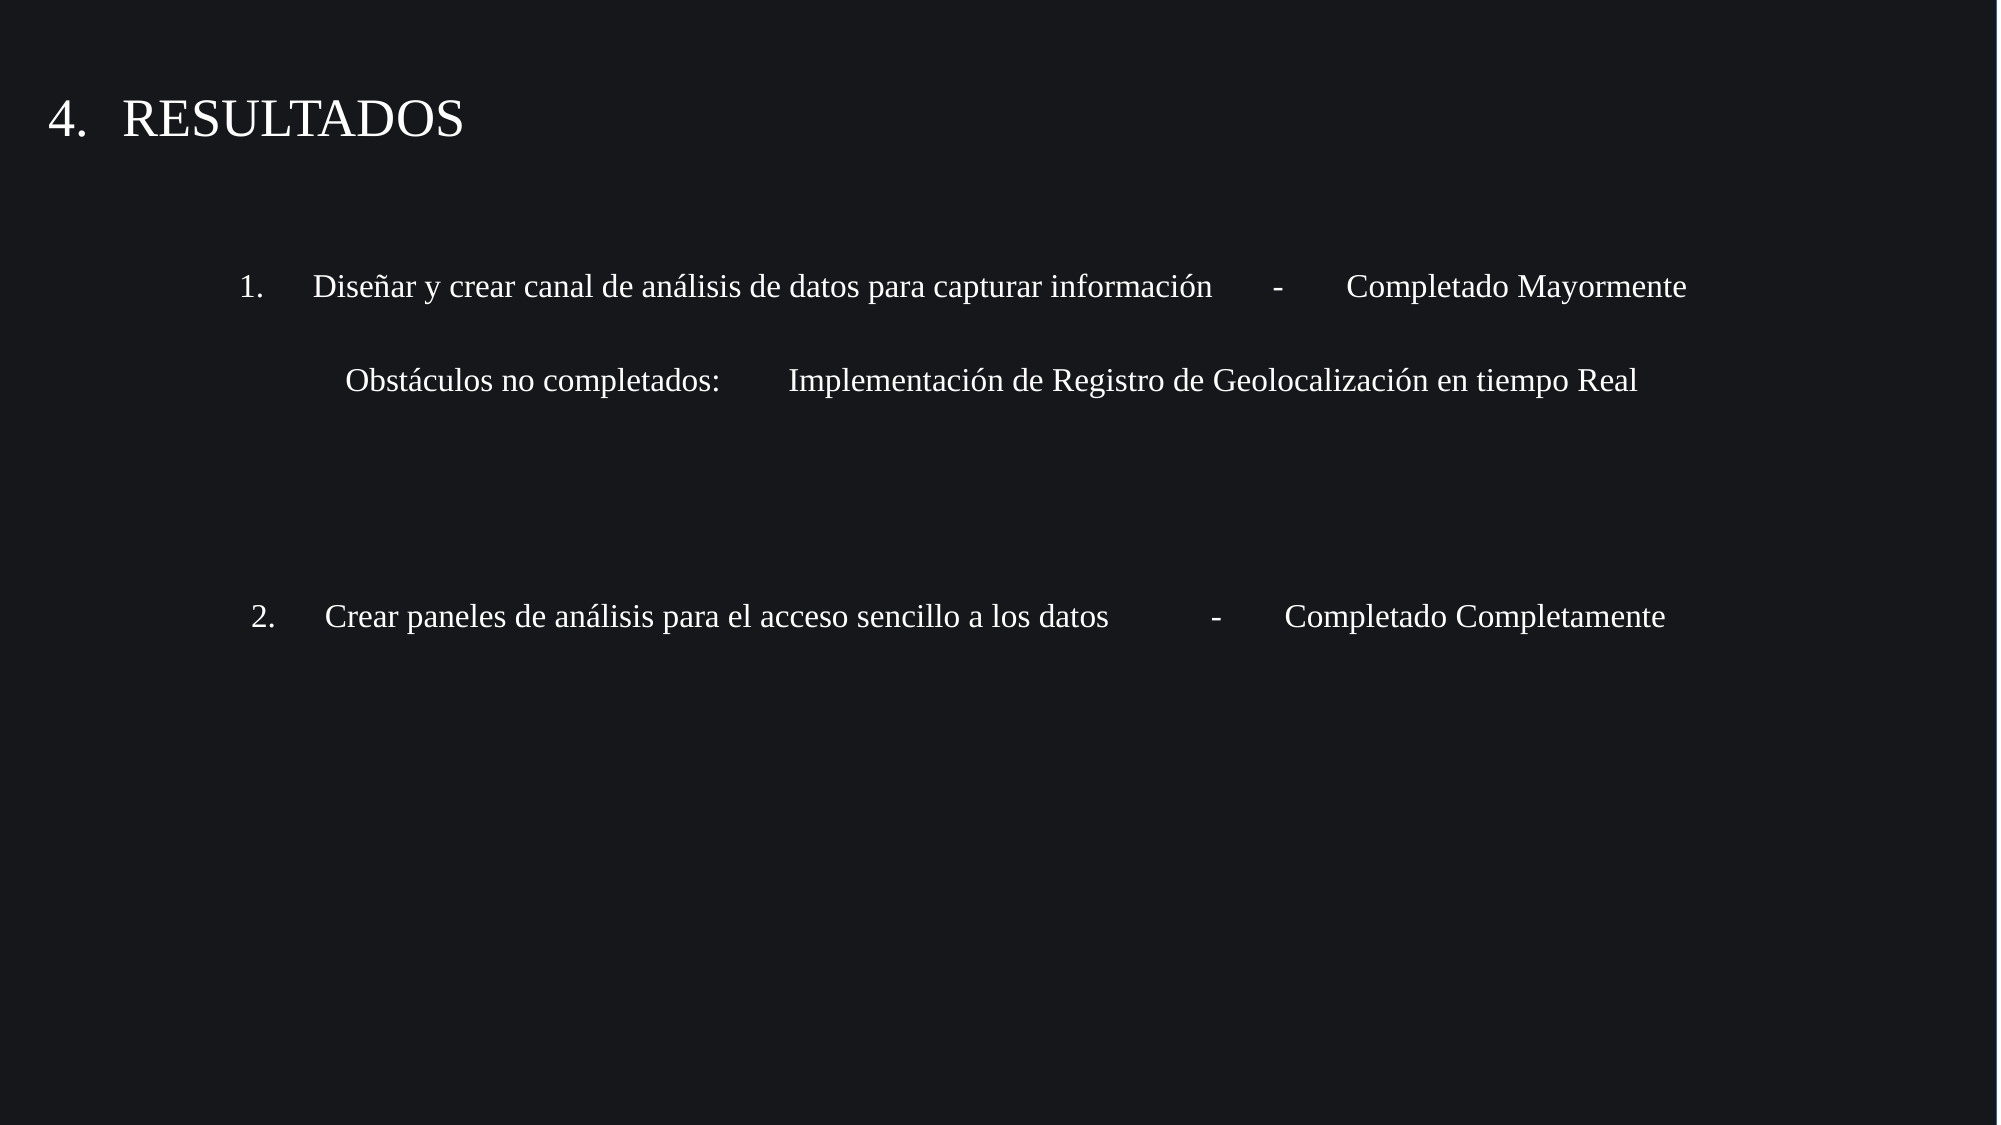

# 4.	RESULTADOS
1.	Diseñar y crear canal de análisis de datos para capturar información	-	Completado Mayormente
Obstáculos no completados:	Implementación de Registro de Geolocalización en tiempo Real
2.	Crear paneles de análisis para el acceso sencillo a los datos		-	Completado Completamente